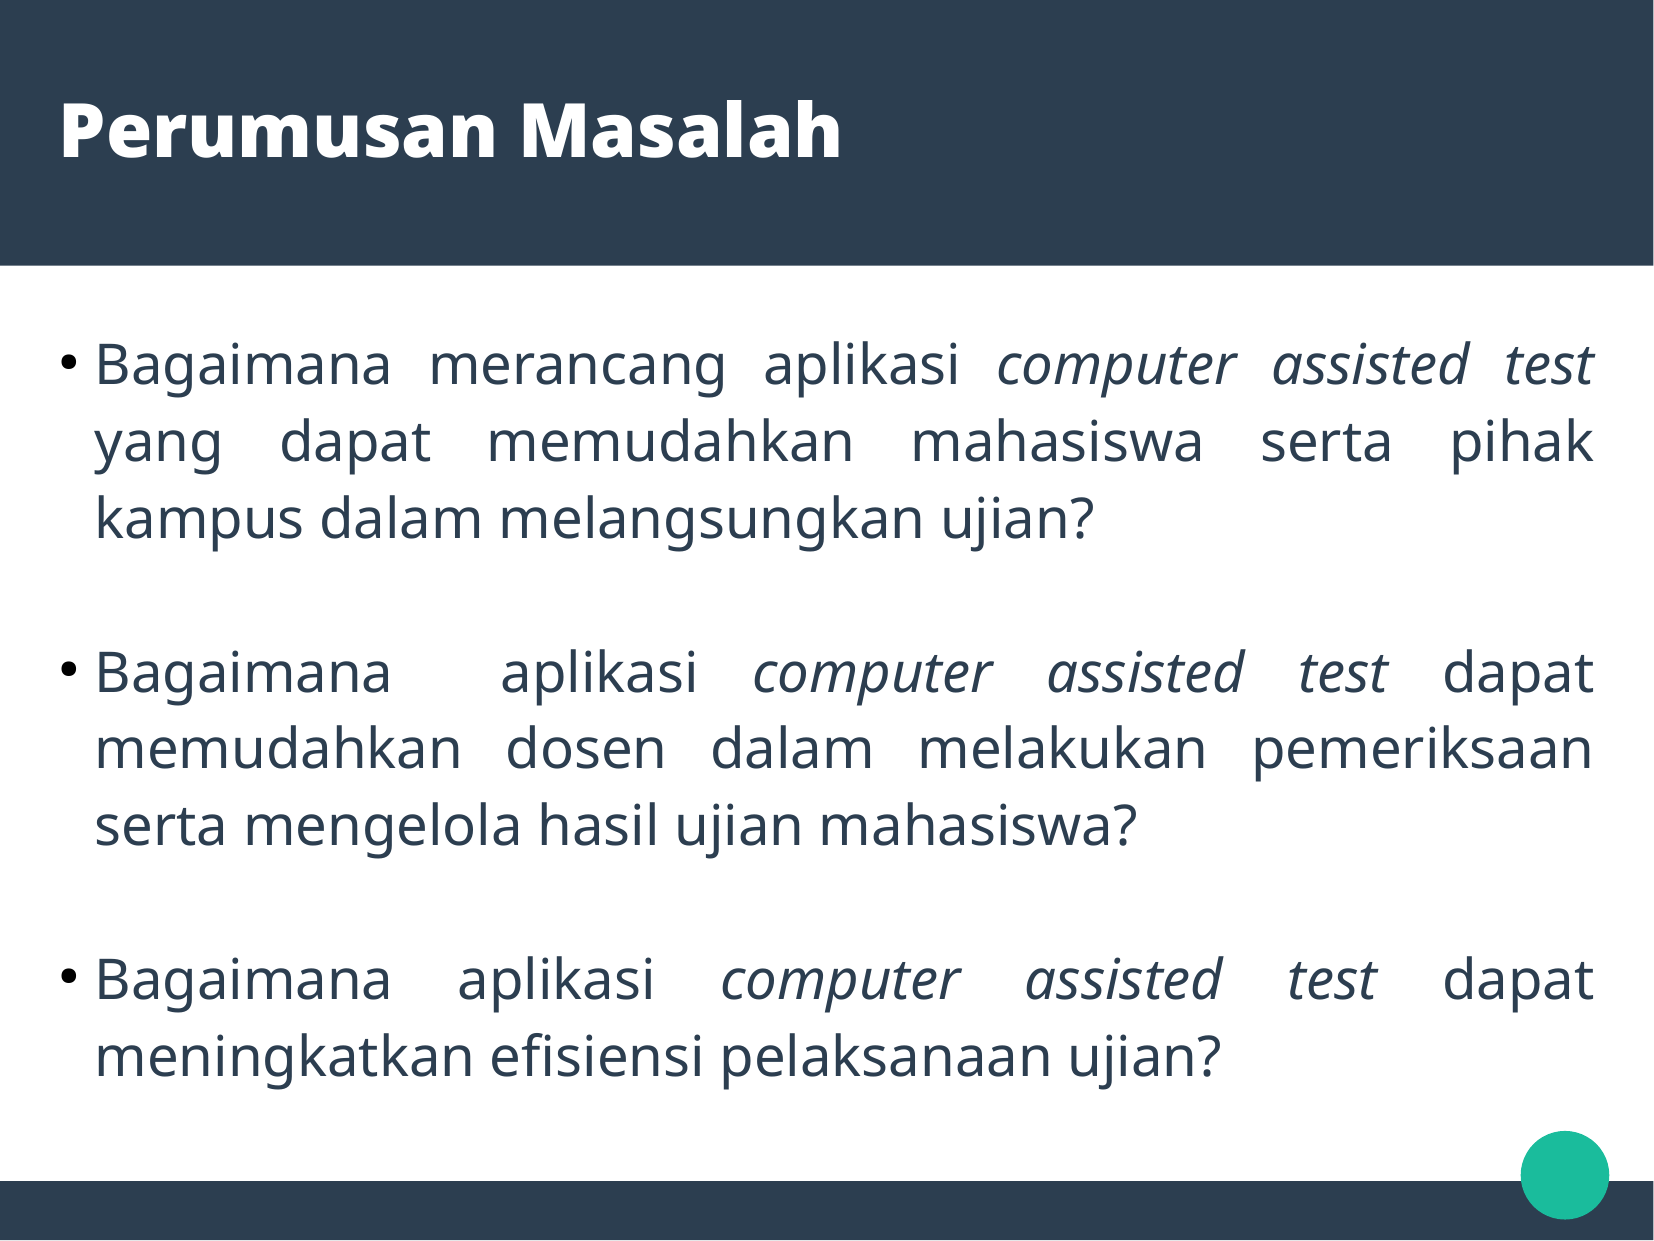

# Perumusan Masalah
Bagaimana merancang aplikasi computer assisted test yang dapat memudahkan mahasiswa serta pihak kampus dalam melangsungkan ujian?
Bagaimana aplikasi computer assisted test dapat memudahkan dosen dalam melakukan pemeriksaan serta mengelola hasil ujian mahasiswa?
Bagaimana aplikasi computer assisted test dapat meningkatkan efisiensi pelaksanaan ujian?